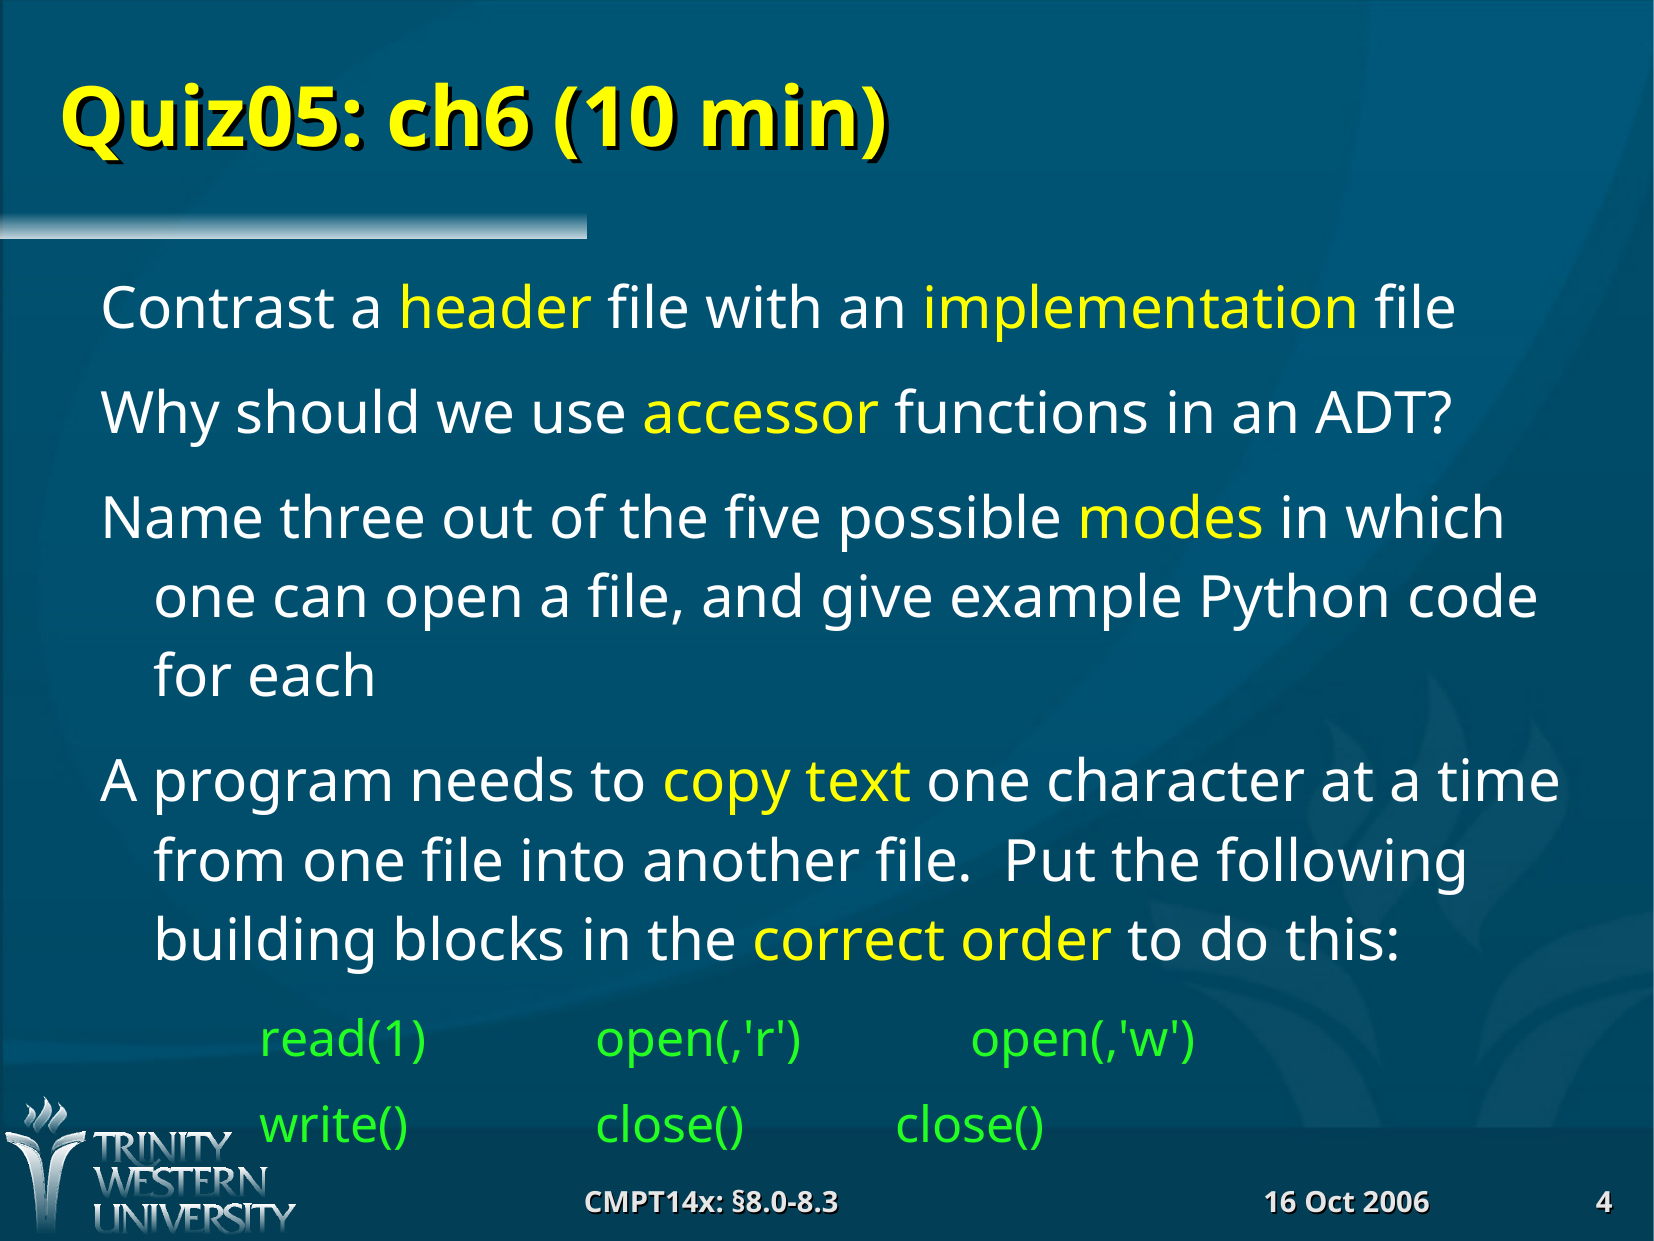

# Quiz05: ch6 (10 min)
Contrast a header file with an implementation file
Why should we use accessor functions in an ADT?
Name three out of the five possible modes in which one can open a file, and give example Python code for each
A program needs to copy text one character at a time from one file into another file. Put the following building blocks in the correct order to do this:
read(1)			open(,'r')			open(,'w')
write()			close()			close()
CMPT14x: §8.0-8.3
16 Oct 2006
4